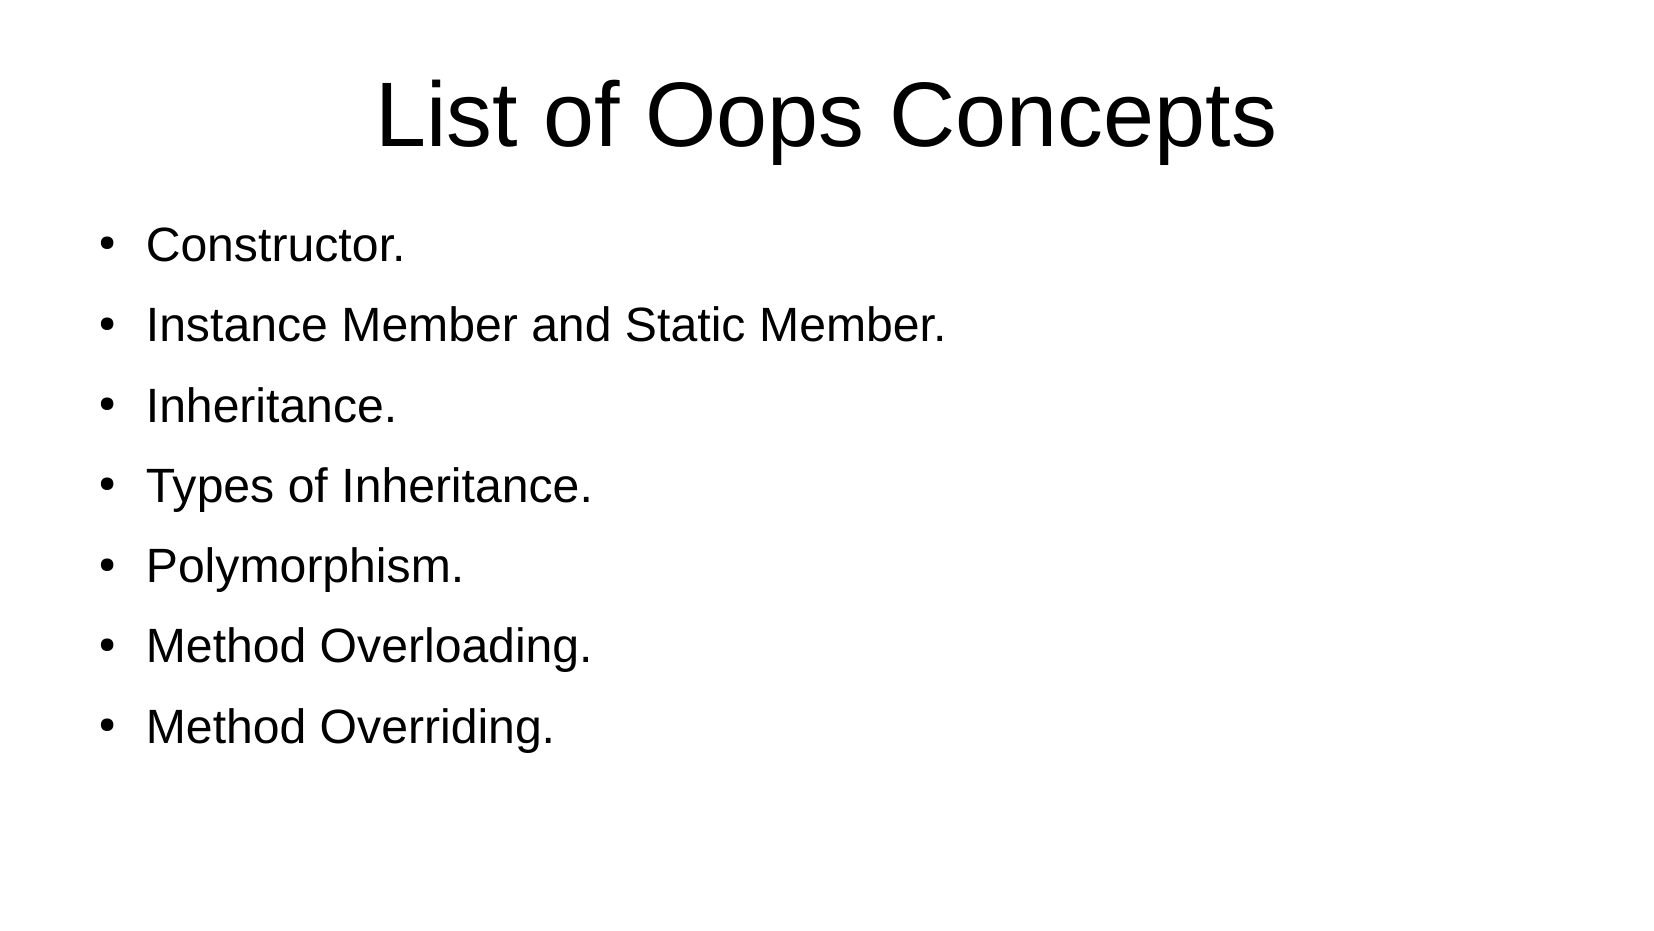

# List of Oops Concepts
Constructor.
Instance Member and Static Member.
Inheritance.
Types of Inheritance.
Polymorphism.
Method Overloading.
Method Overriding.